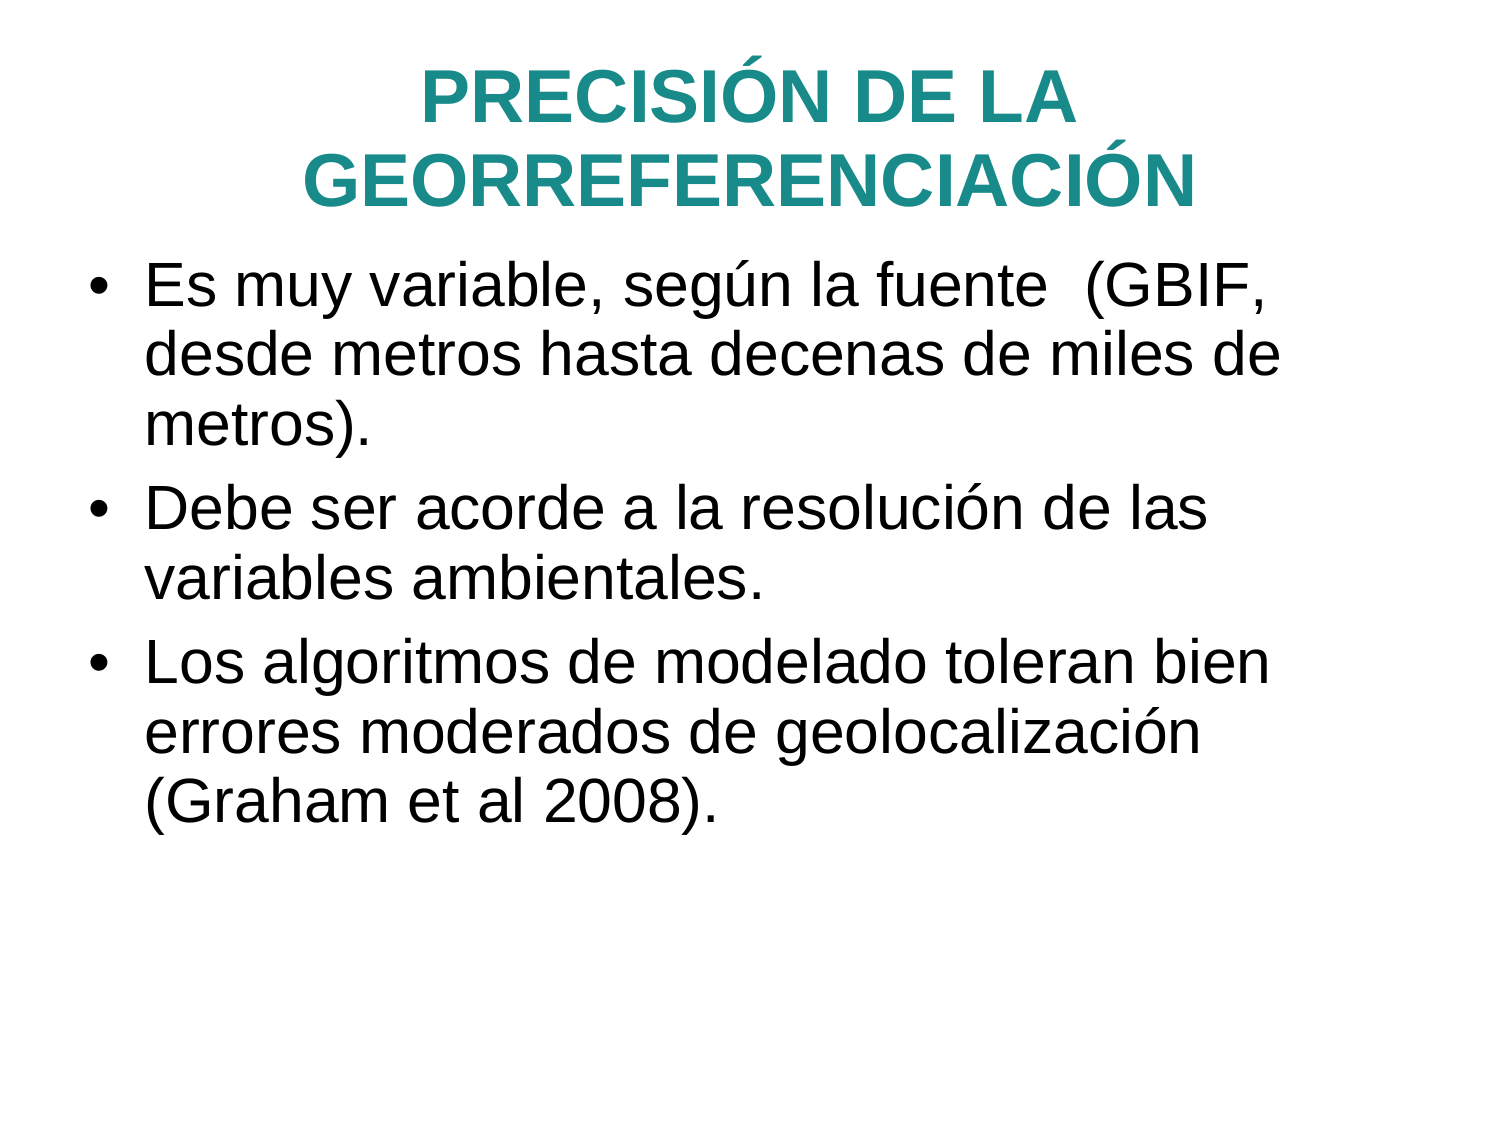

# PRECISIÓN DE LA GEORREFERENCIACIÓN
Es muy variable, según la fuente (GBIF, desde metros hasta decenas de miles de metros).
Debe ser acorde a la resolución de las variables ambientales.
Los algoritmos de modelado toleran bien errores moderados de geolocalización (Graham et al 2008).